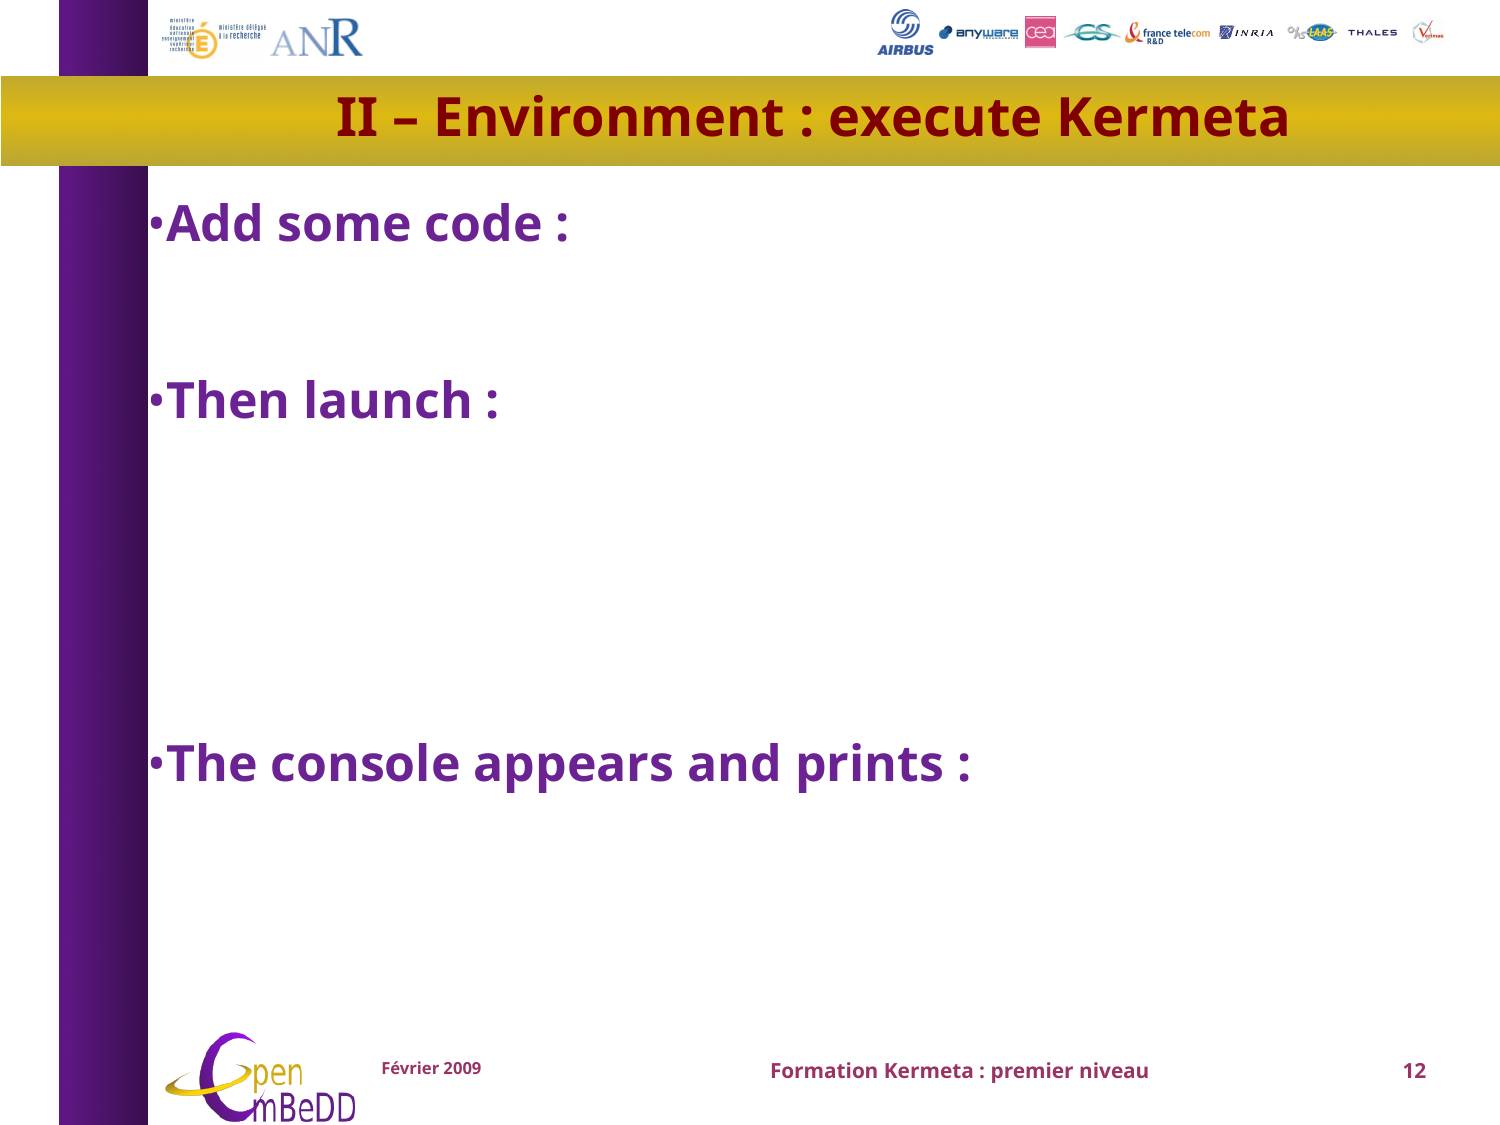

# II – Environment : execute Kermeta
Add some code :
Then launch :
The console appears and prints :
Formation Kermeta : premier niveau
Février 2009
11